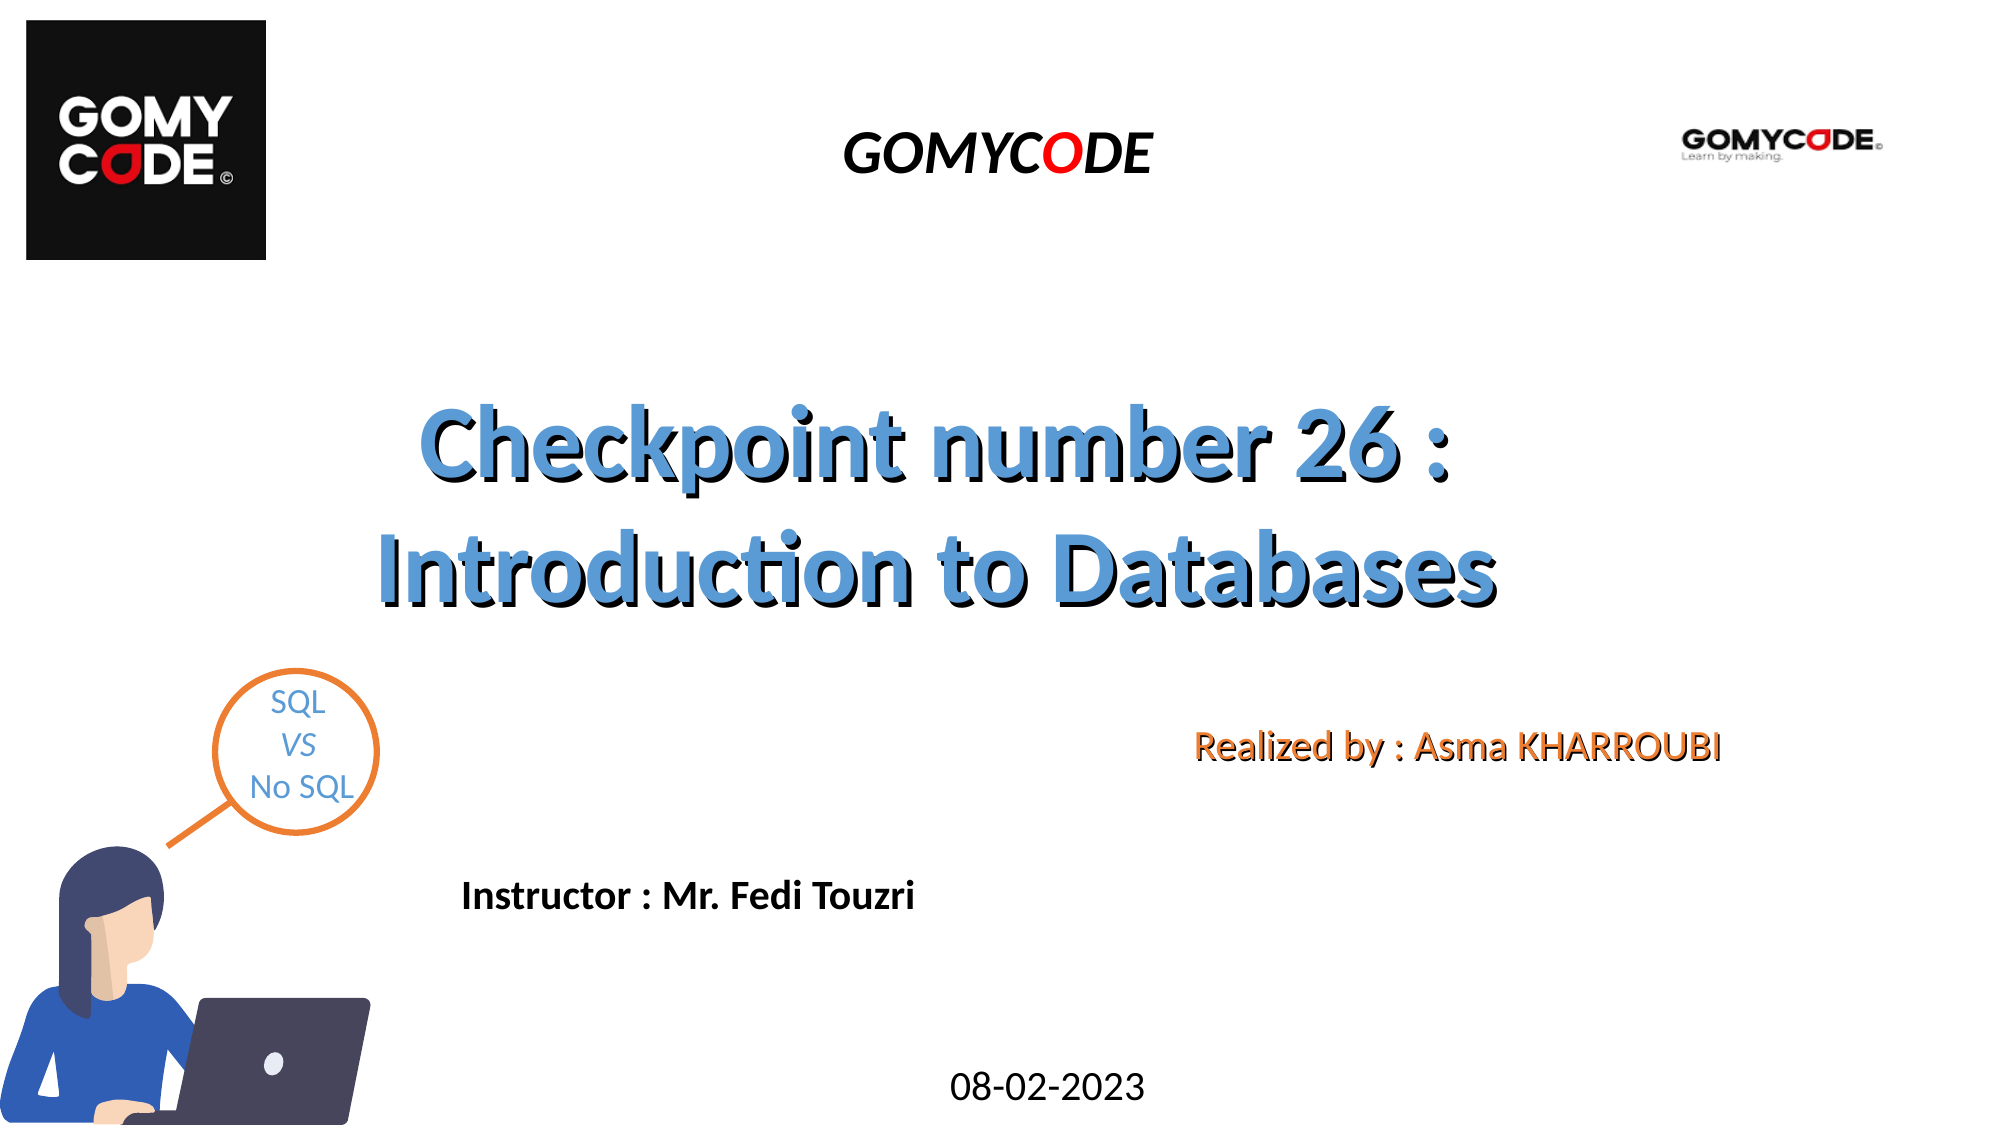

GOMYCODE
Checkpoint number 26 : Introduction to Databases
d
SQL VS
No SQL
Realized by : Asma KHARROUBI
Instructor : Mr. Fedi Touzri
08-02-2023